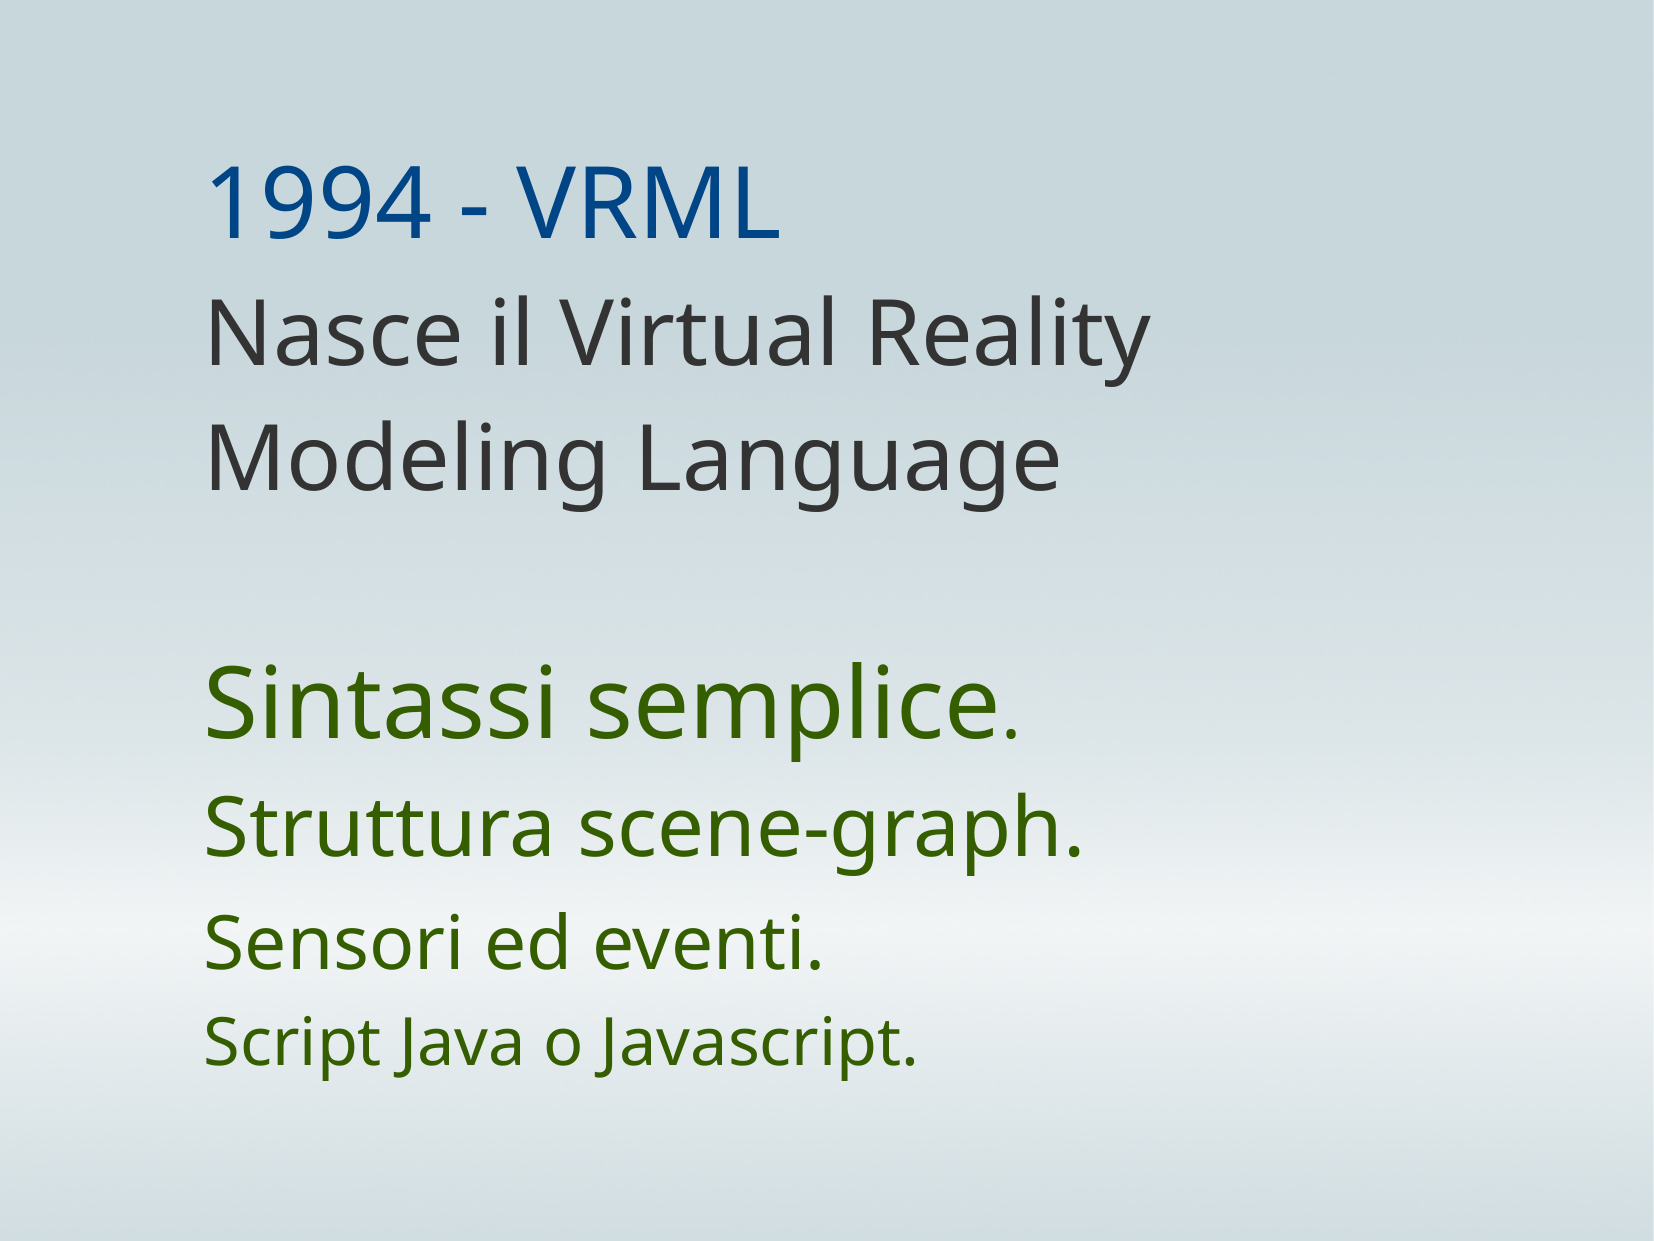

1994 - VRML
Nasce il Virtual Reality Modeling Language
Sintassi semplice.
Struttura scene-graph.
Sensori ed eventi.
Script Java o Javascript.